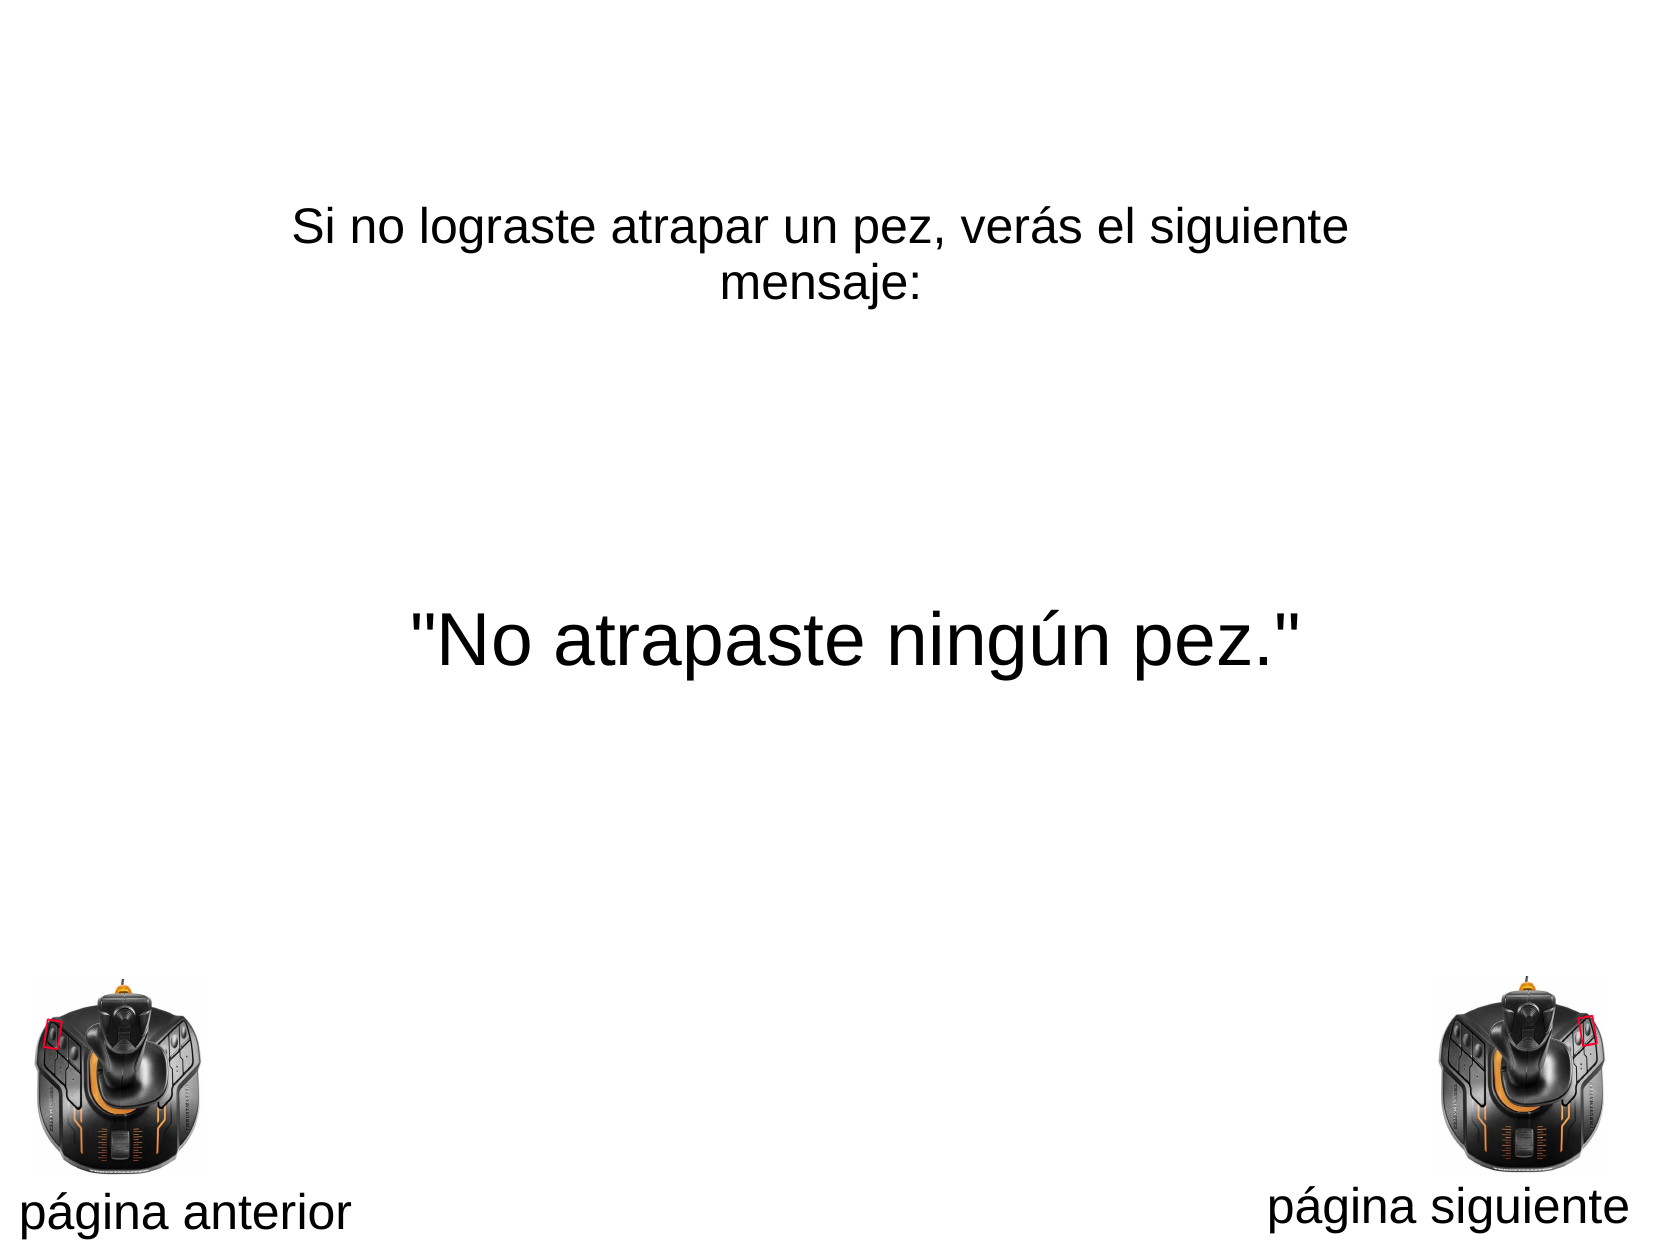

Si no lograste atrapar un pez, verás el siguiente mensaje:
"No atrapaste ningún pez."
página siguiente
página anterior